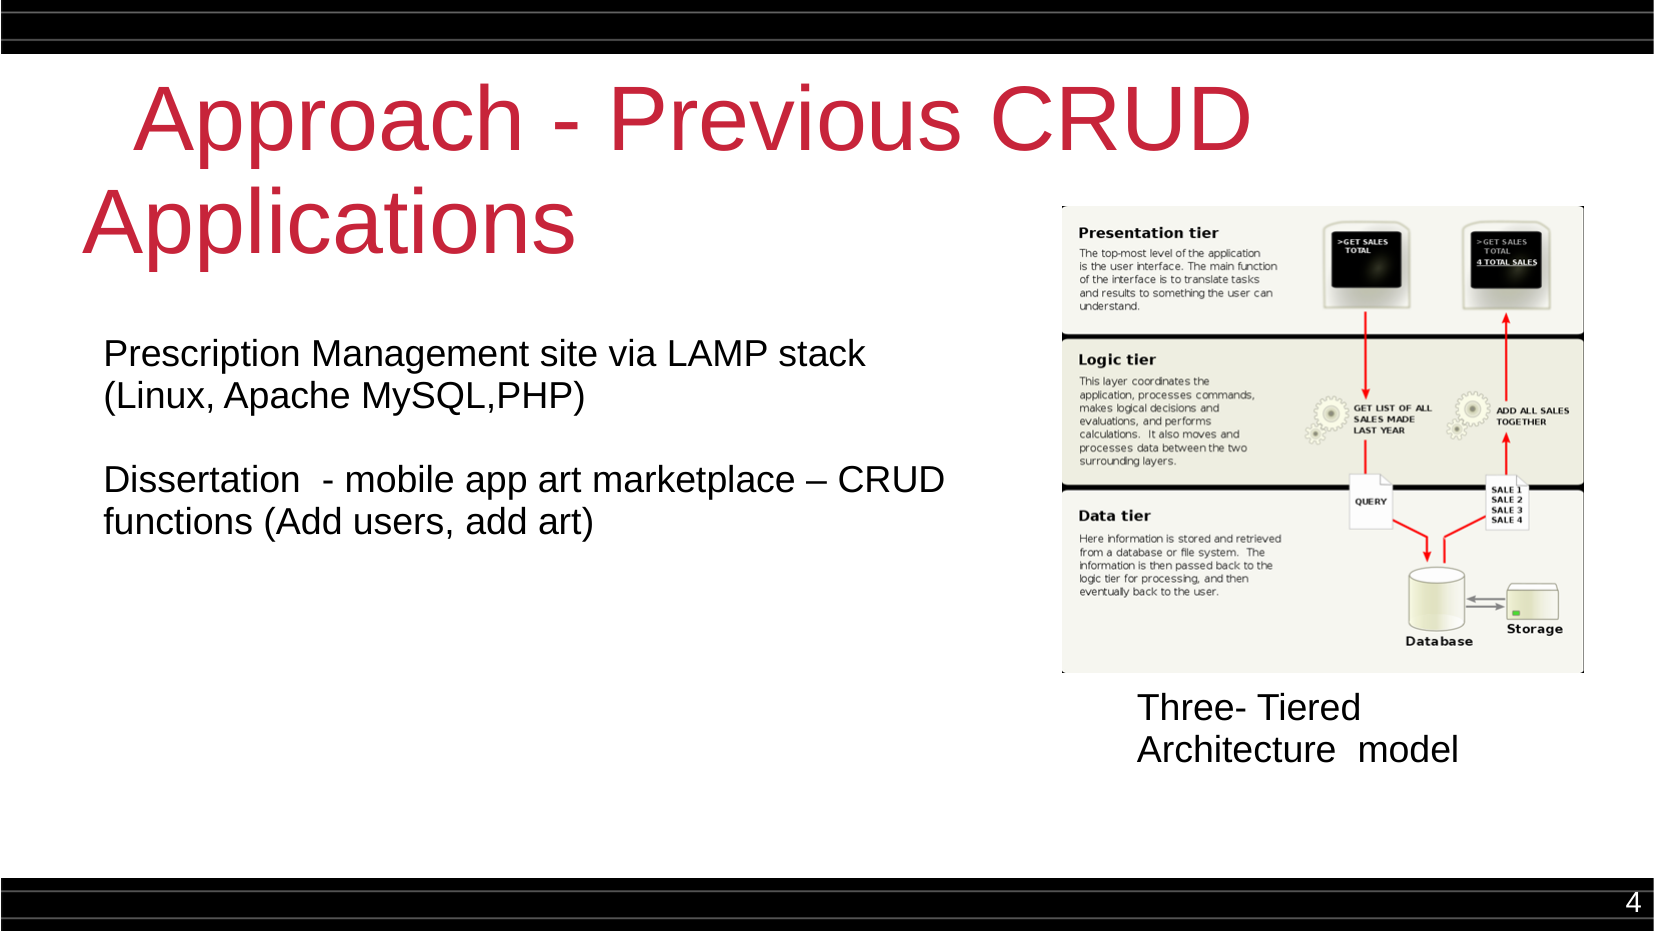

# Approach - Previous CRUD Applications
Prescription Management site via LAMP stack
(Linux, Apache MySQL,PHP)
Dissertation - mobile app art marketplace – CRUD functions (Add users, add art)
Three Tired Model
Three- Tiered Architecture model